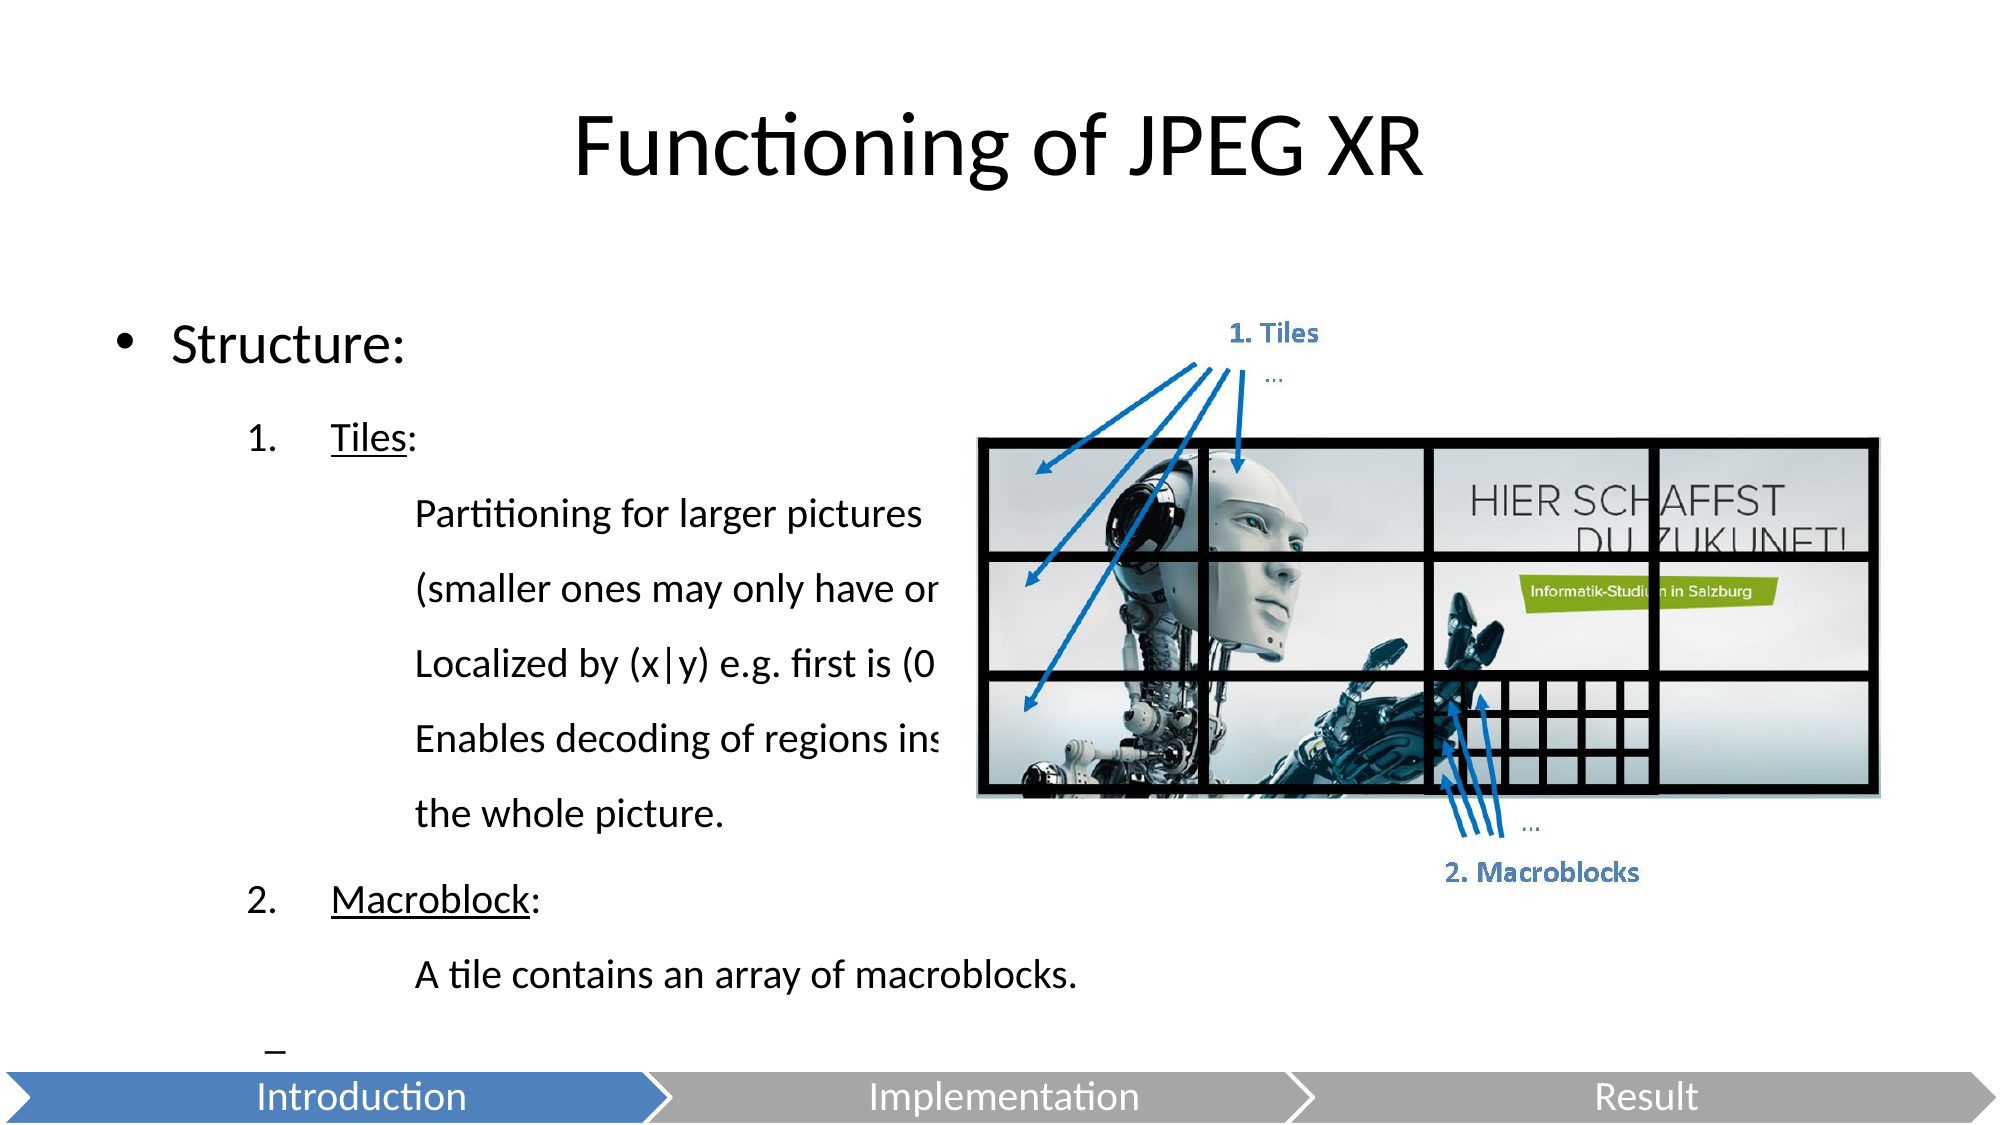

# Functioning of JPEG XR
Structure:
Tiles:
Partitioning for larger pictures
(smaller ones may only have one tile)
Localized by (x|y) e.g. first is (0|0)
Enables decoding of regions instead of
the whole picture.
Macroblock:
A tile contains an array of macroblocks.
Introduction
Implementation
Result